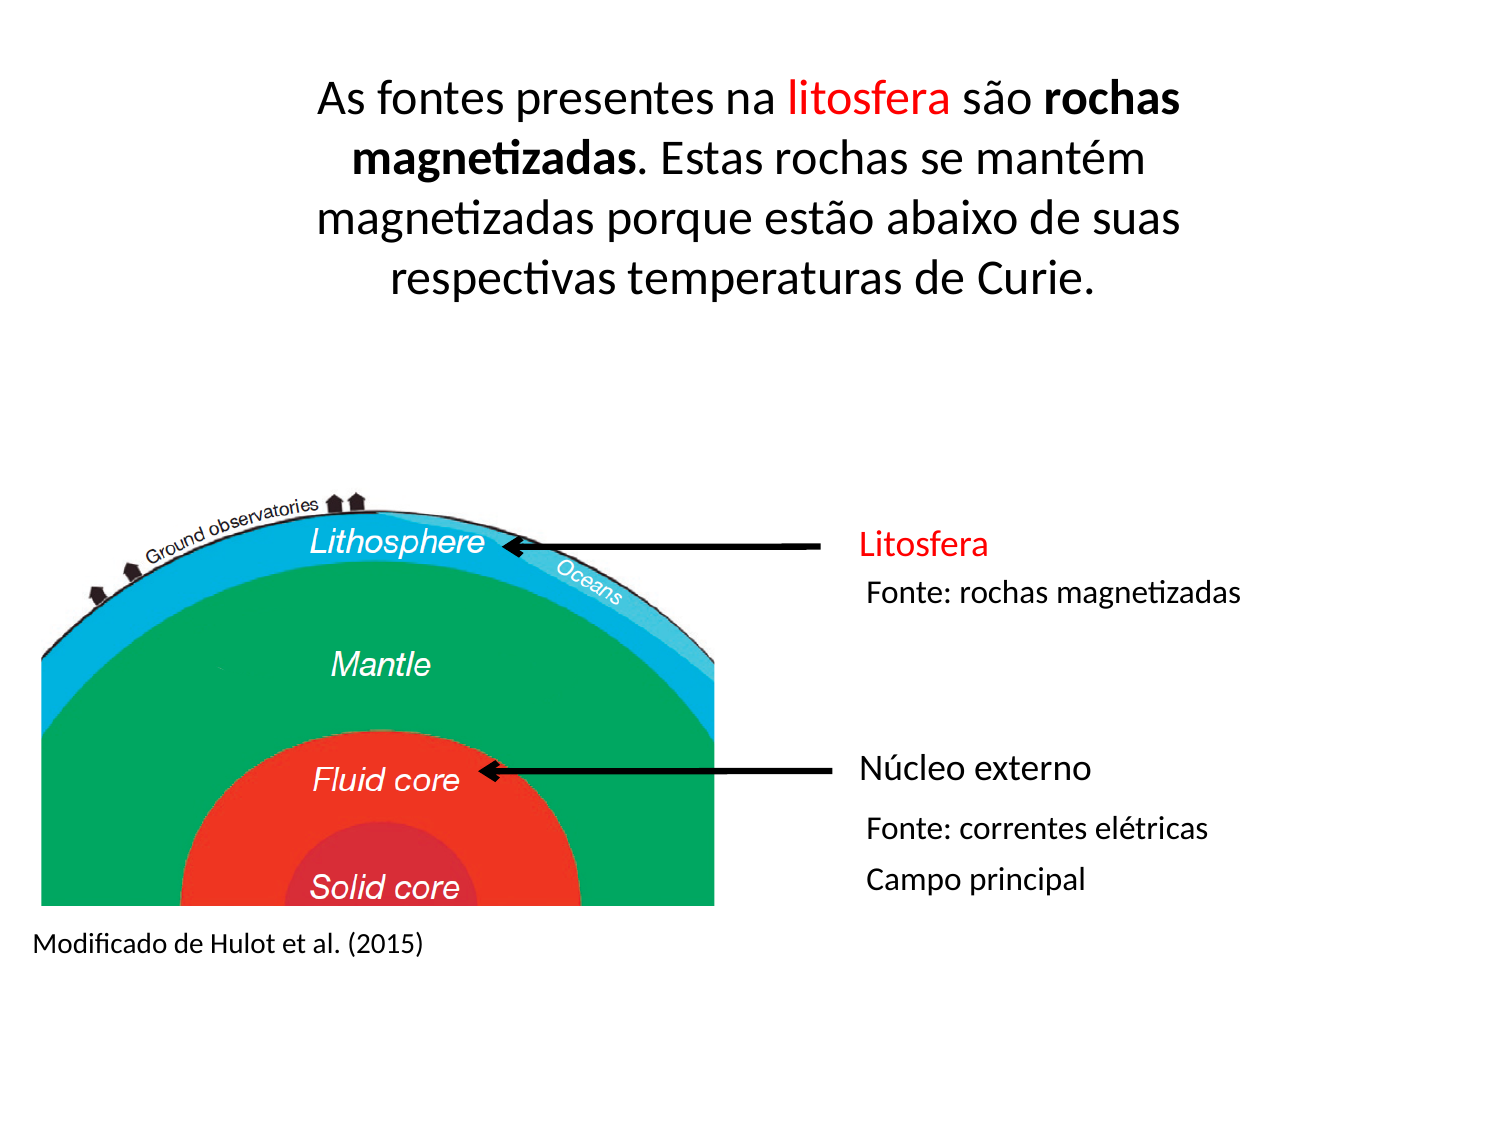

As fontes presentes na litosfera são rochas magnetizadas. Estas rochas se mantém magnetizadas porque estão abaixo de suas respectivas temperaturas de Curie.
Litosfera
Fonte: rochas magnetizadas
Núcleo externo
Fonte: correntes elétricas
Campo principal
Modificado de Hulot et al. (2015)